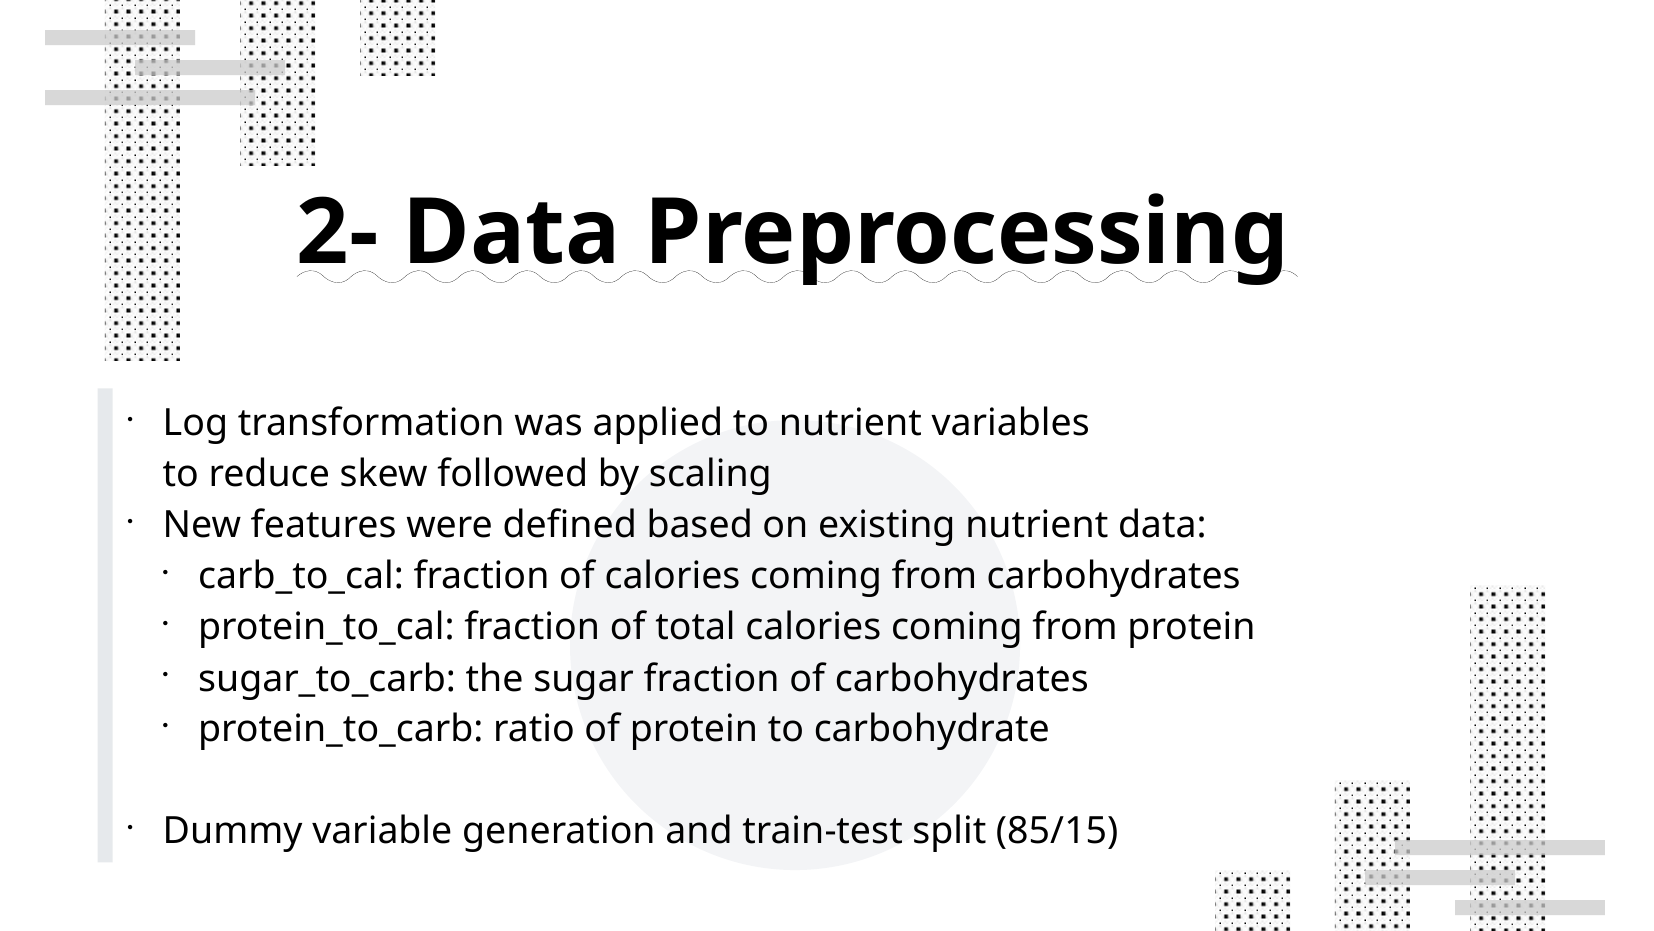

# 2- Data Preprocessing
Log transformation was applied to nutrient variables
to reduce skew followed by scaling
New features were defined based on existing nutrient data:
carb_to_cal: fraction of calories coming from carbohydrates
protein_to_cal: fraction of total calories coming from protein
sugar_to_carb: the sugar fraction of carbohydrates
protein_to_carb: ratio of protein to carbohydrate
Dummy variable generation and train-test split (85/15)